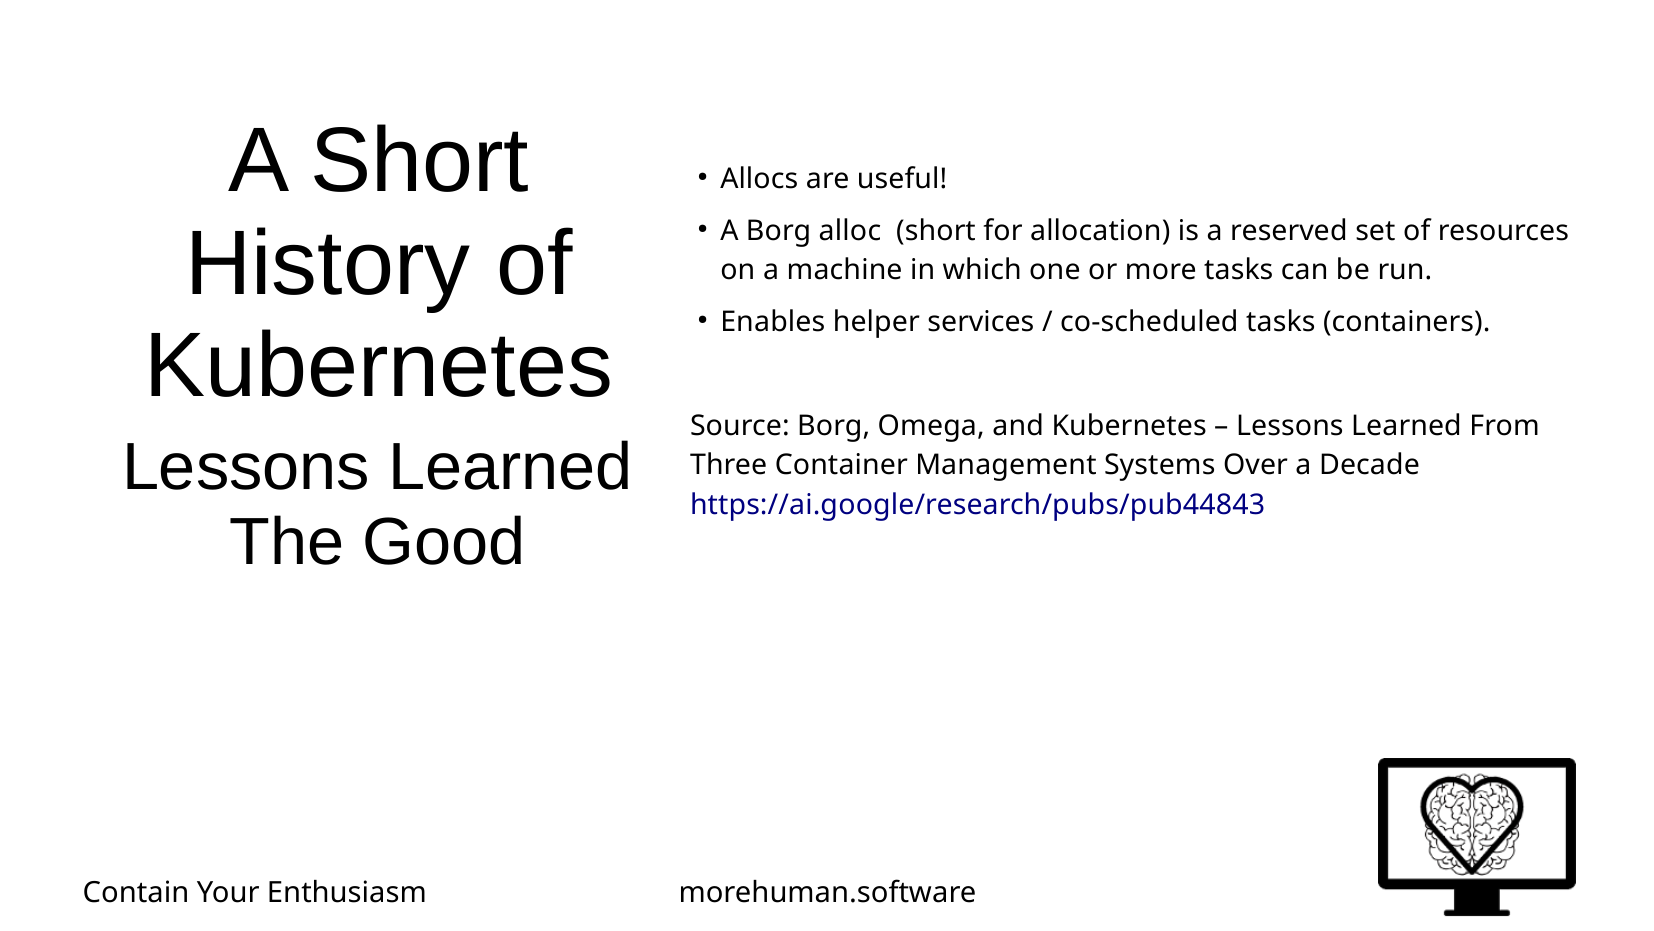

# A Short History of Kubernetes
Allocs are useful!
A Borg alloc (short for allocation) is a reserved set of resources on a machine in which one or more tasks can be run.
Enables helper services / co-scheduled tasks (containers).
Source: Borg, Omega, and Kubernetes – Lessons Learned From Three Container Management Systems Over a Decade
https://ai.google/research/pubs/pub44843
Lessons Learned
The Good